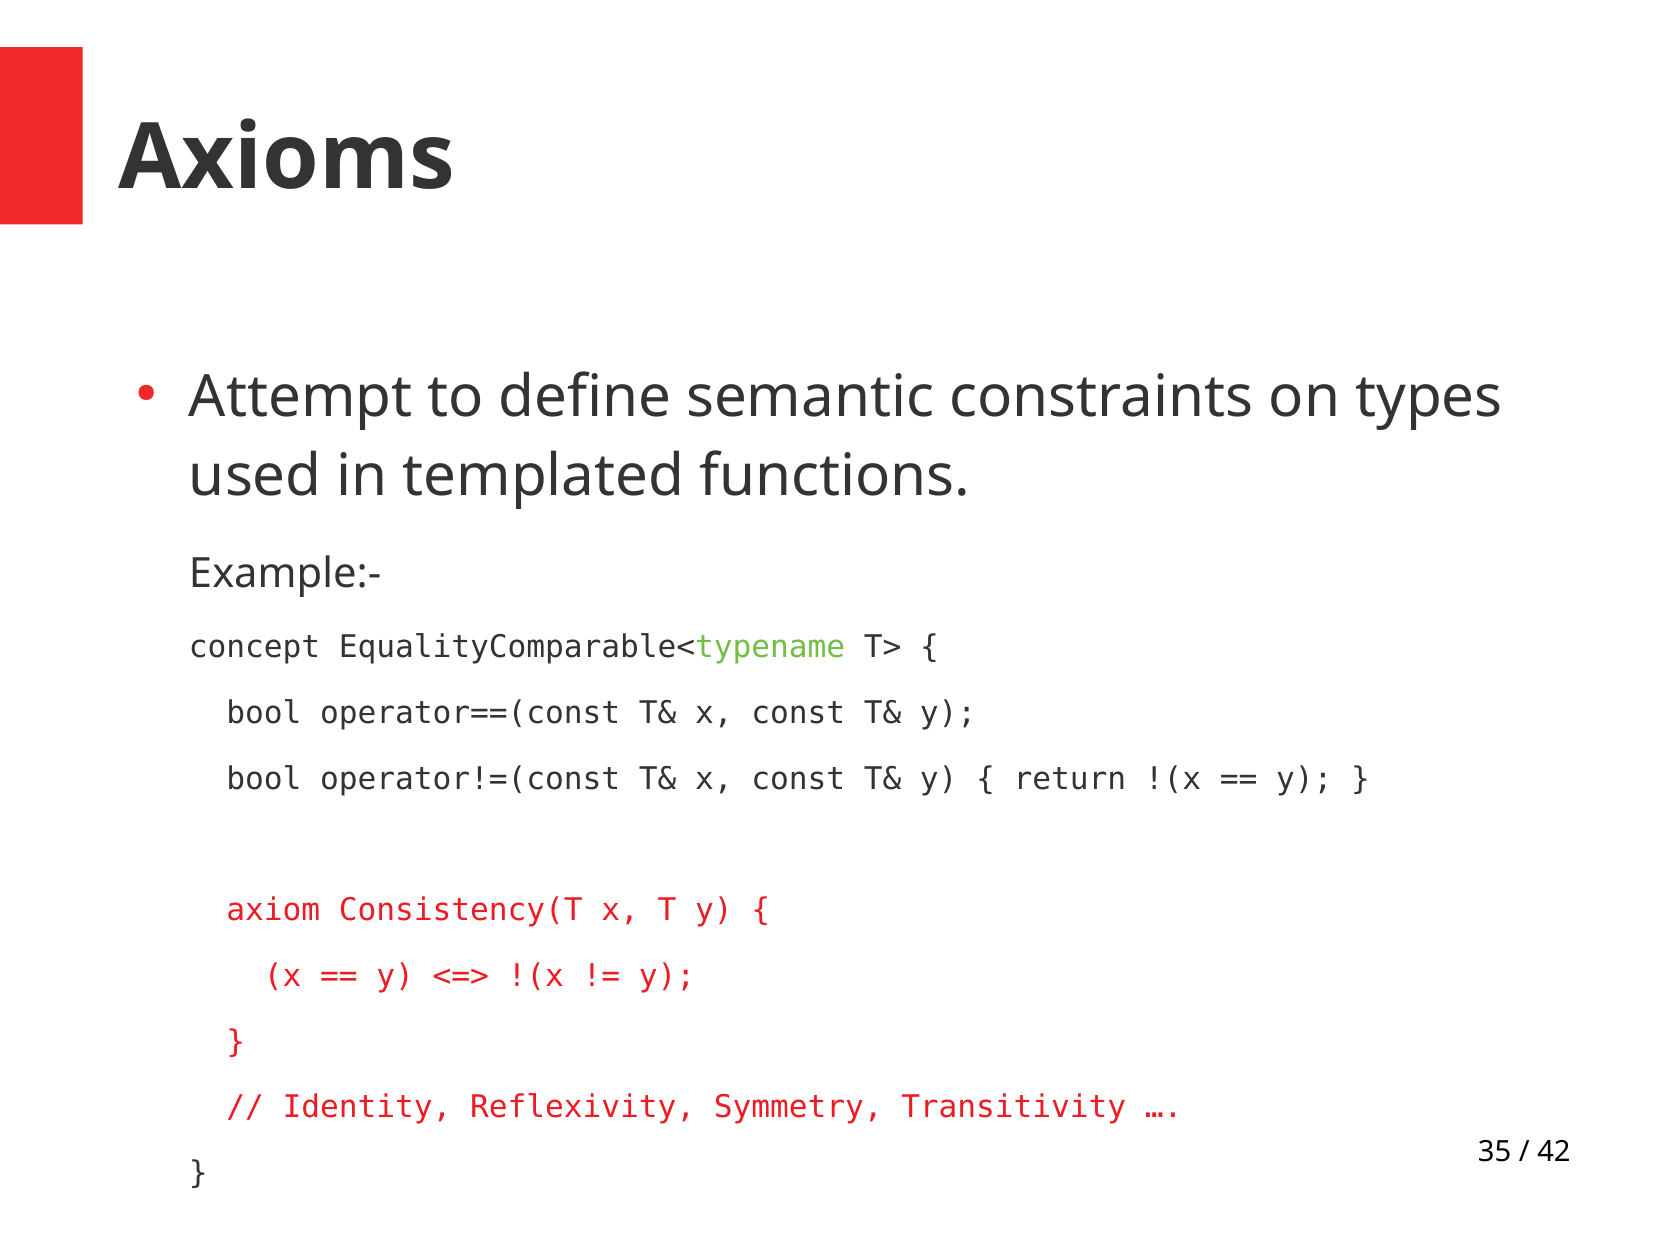

# Axioms
Attempt to define semantic constraints on types used in templated functions.
Example:-
concept EqualityComparable<typename T> {
 bool operator==(const T& x, const T& y);
 bool operator!=(const T& x, const T& y) { return !(x == y); }
 axiom Consistency(T x, T y) {
 (x == y) <=> !(x != y);
 }
 // Identity, Reflexivity, Symmetry, Transitivity ….
}
35